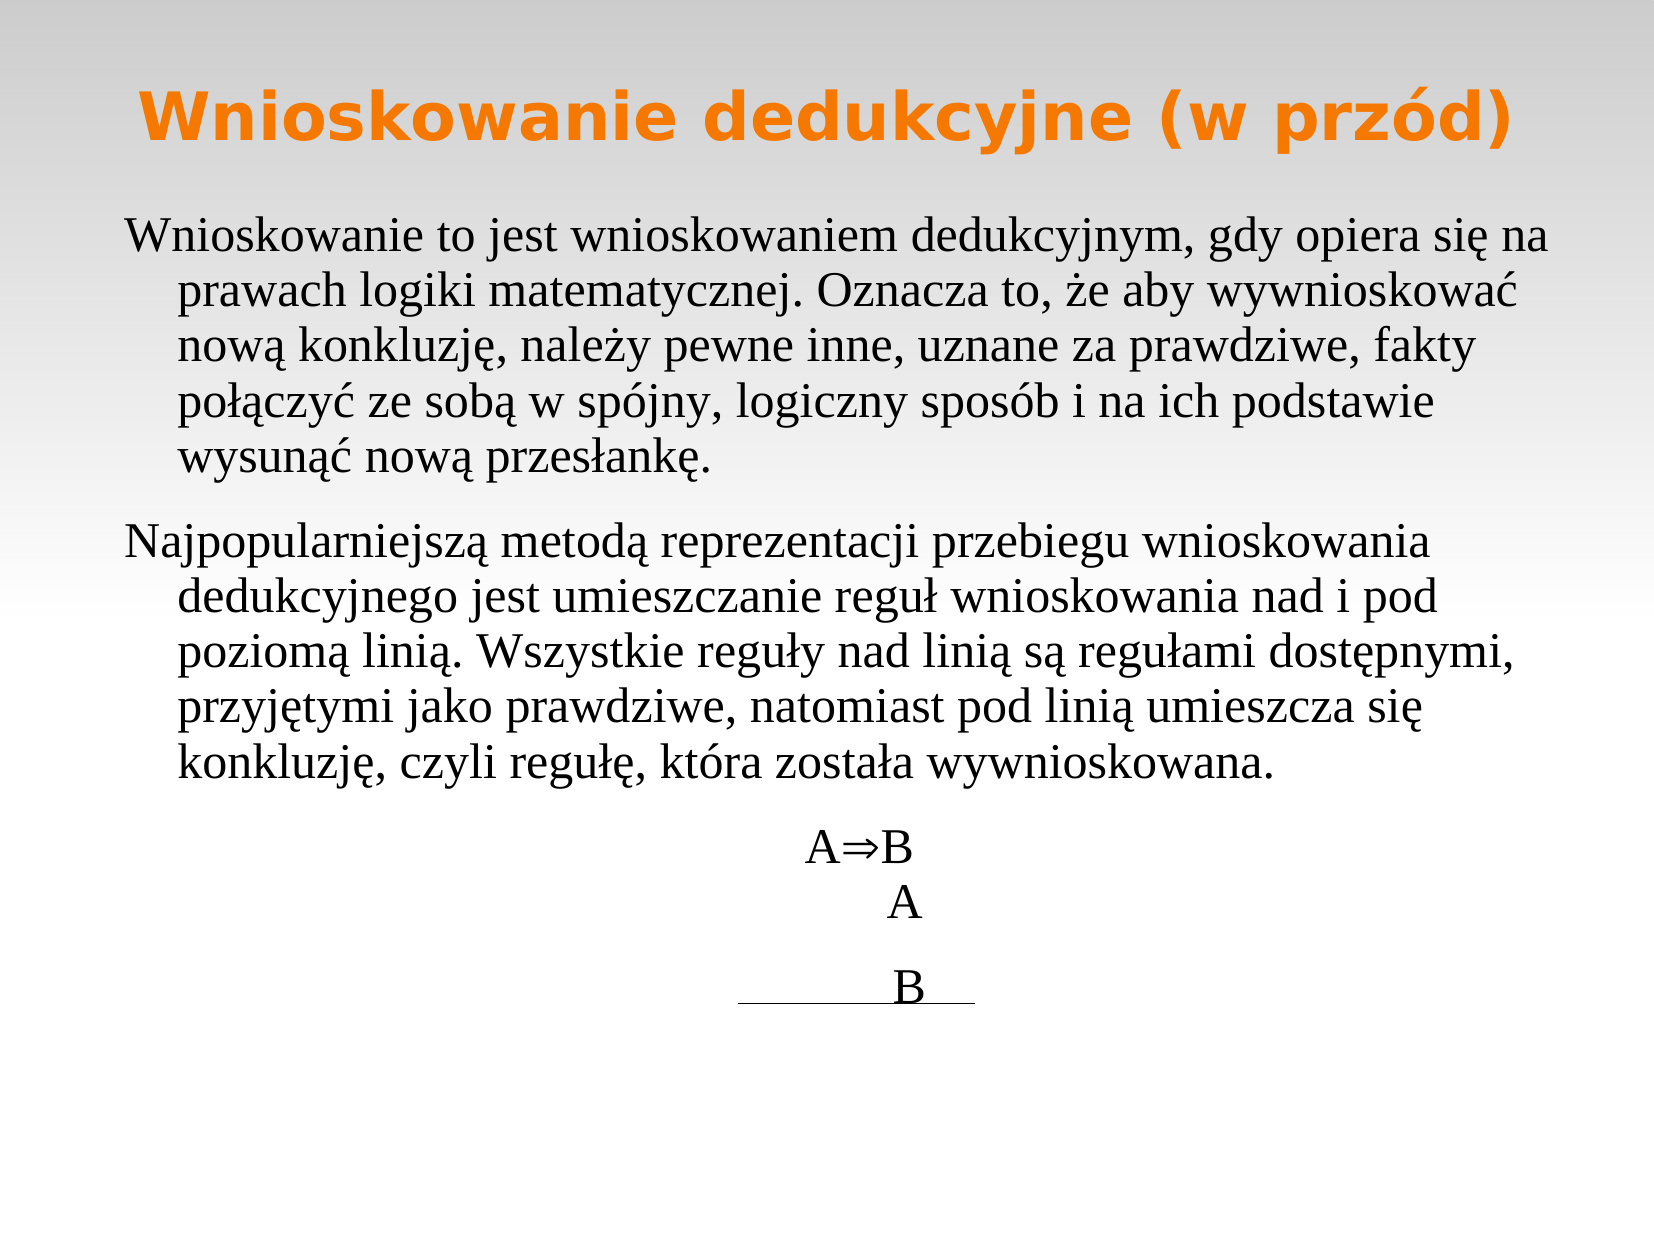

# Wnioskowanie dedukcyjne (w przód)
Wnioskowanie to jest wnioskowaniem dedukcyjnym, gdy opiera się na prawach logiki matematycznej. Oznacza to, że aby wywnioskować nową konkluzję, należy pewne inne, uznane za prawdziwe, fakty połączyć ze sobą w spójny, logiczny sposób i na ich podstawie wysunąć nową przesłankę.
Najpopularniejszą metodą reprezentacji przebiegu wnioskowania dedukcyjnego jest umieszczanie reguł wnioskowania nad i pod poziomą linią. Wszystkie reguły nad linią są regułami dostępnymi, przyjętymi jako prawdziwe, natomiast pod linią umieszcza się konkluzję, czyli regułę, która została wywnioskowana.
AB
 A
 B